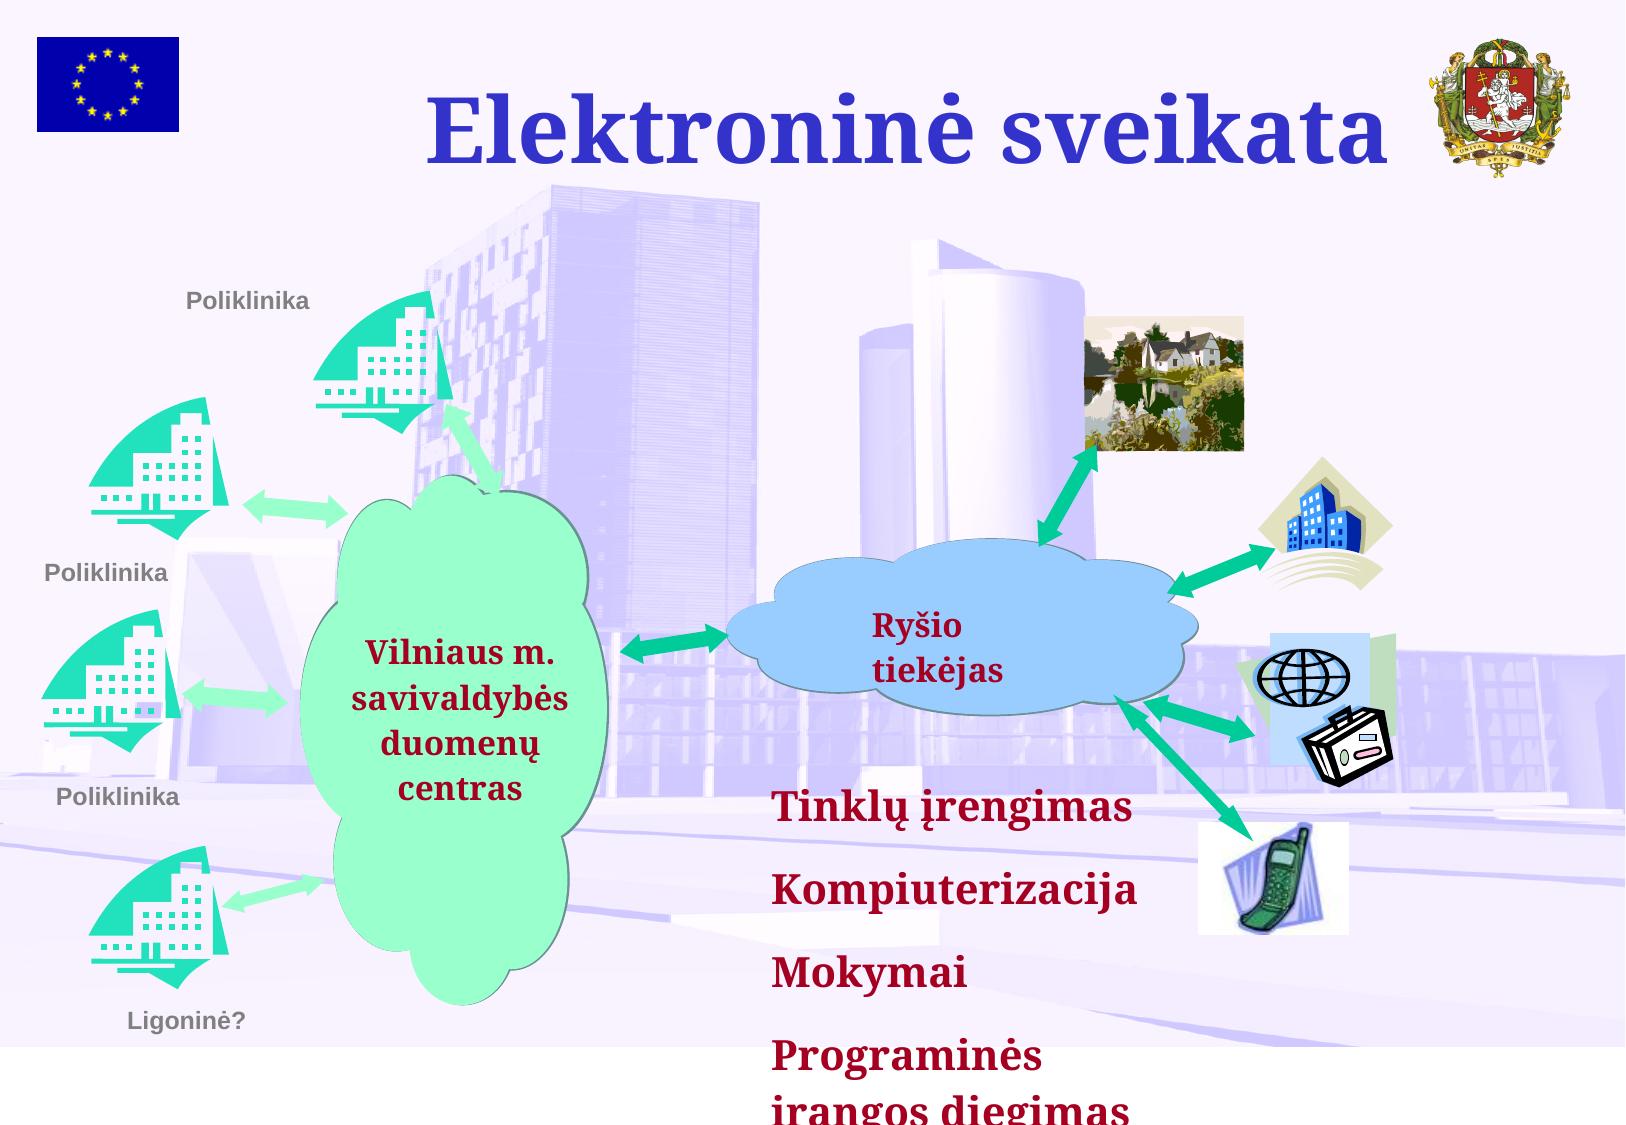

# Elektroninė sveikata
Poliklinika
Ryšio tiekėjas
Poliklinika
Vilniaus m. savivaldybės duomenų centras
Tinklų įrengimas
Kompiuterizacija
Mokymai
Programinės įrangos diegimas
Poliklinika
Ligoninė?